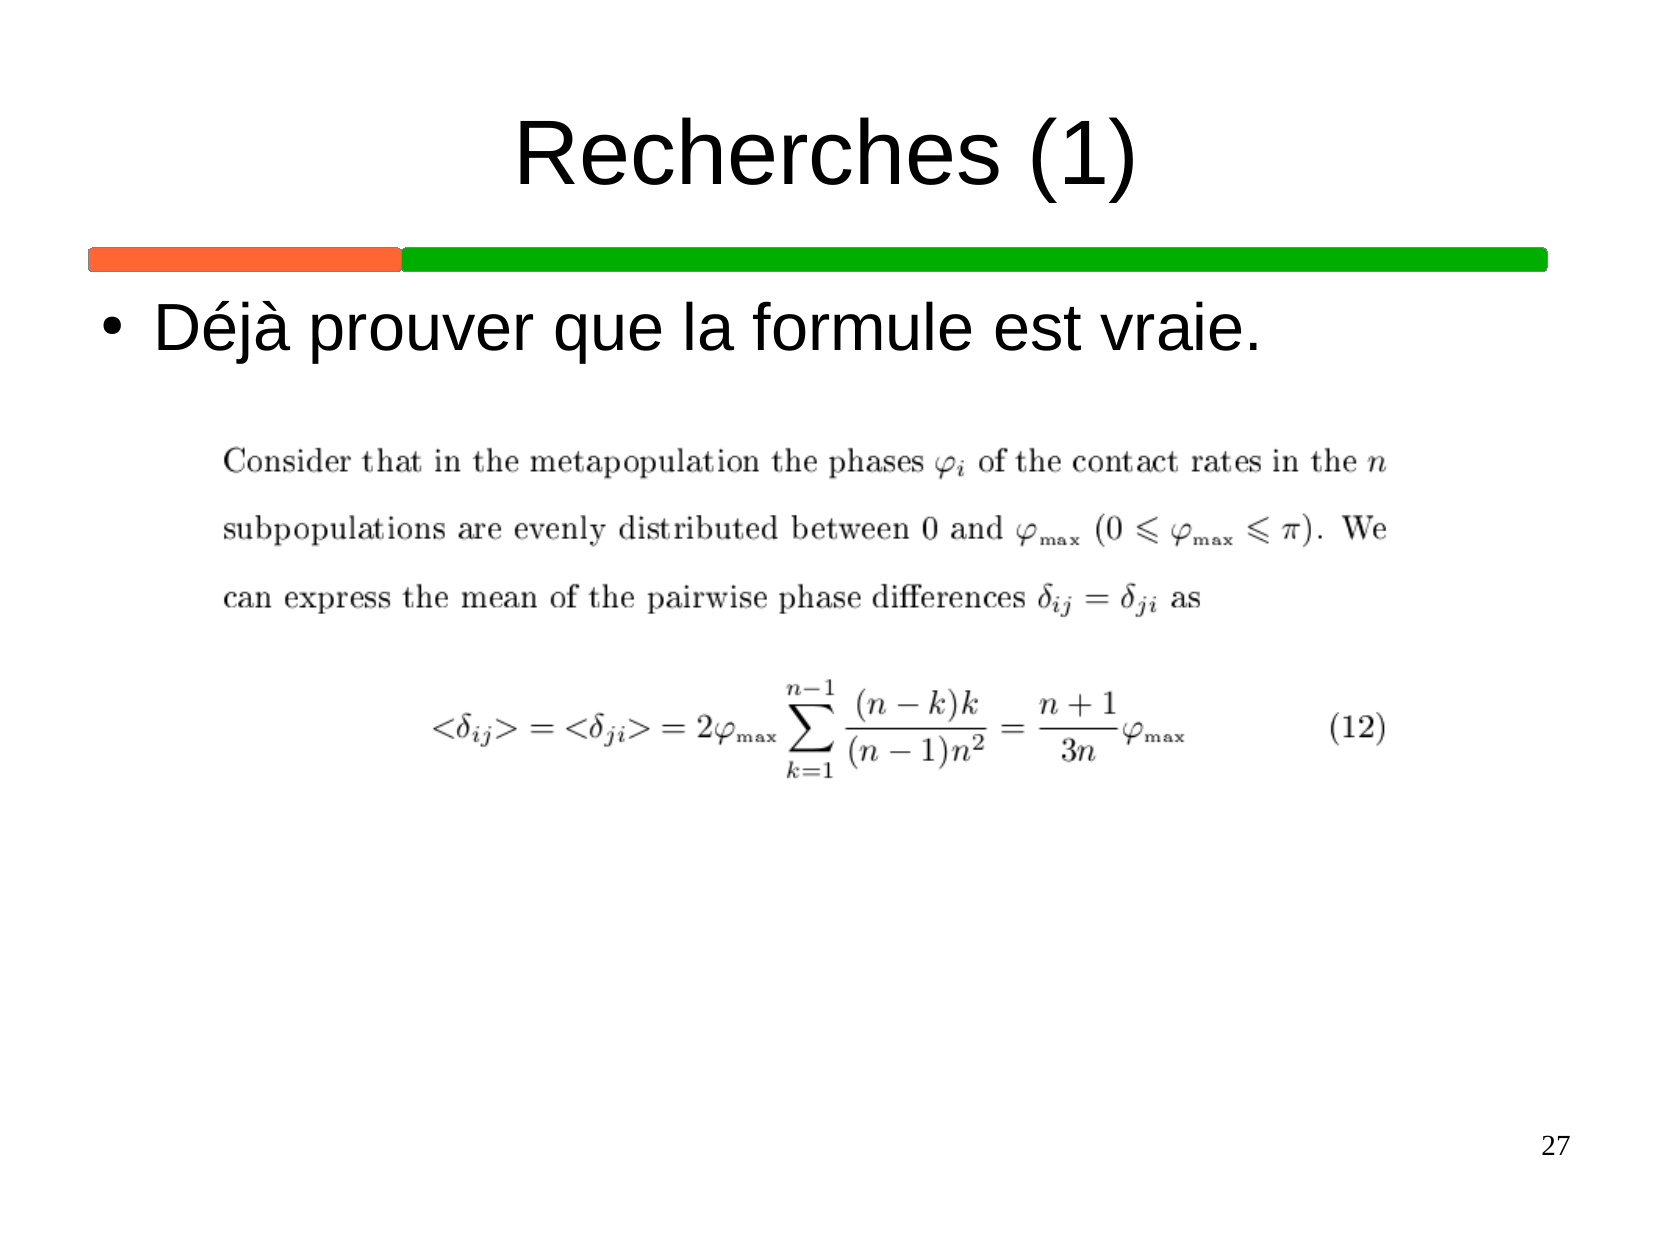

# Recherches (1)
Déjà prouver que la formule est vraie.
27